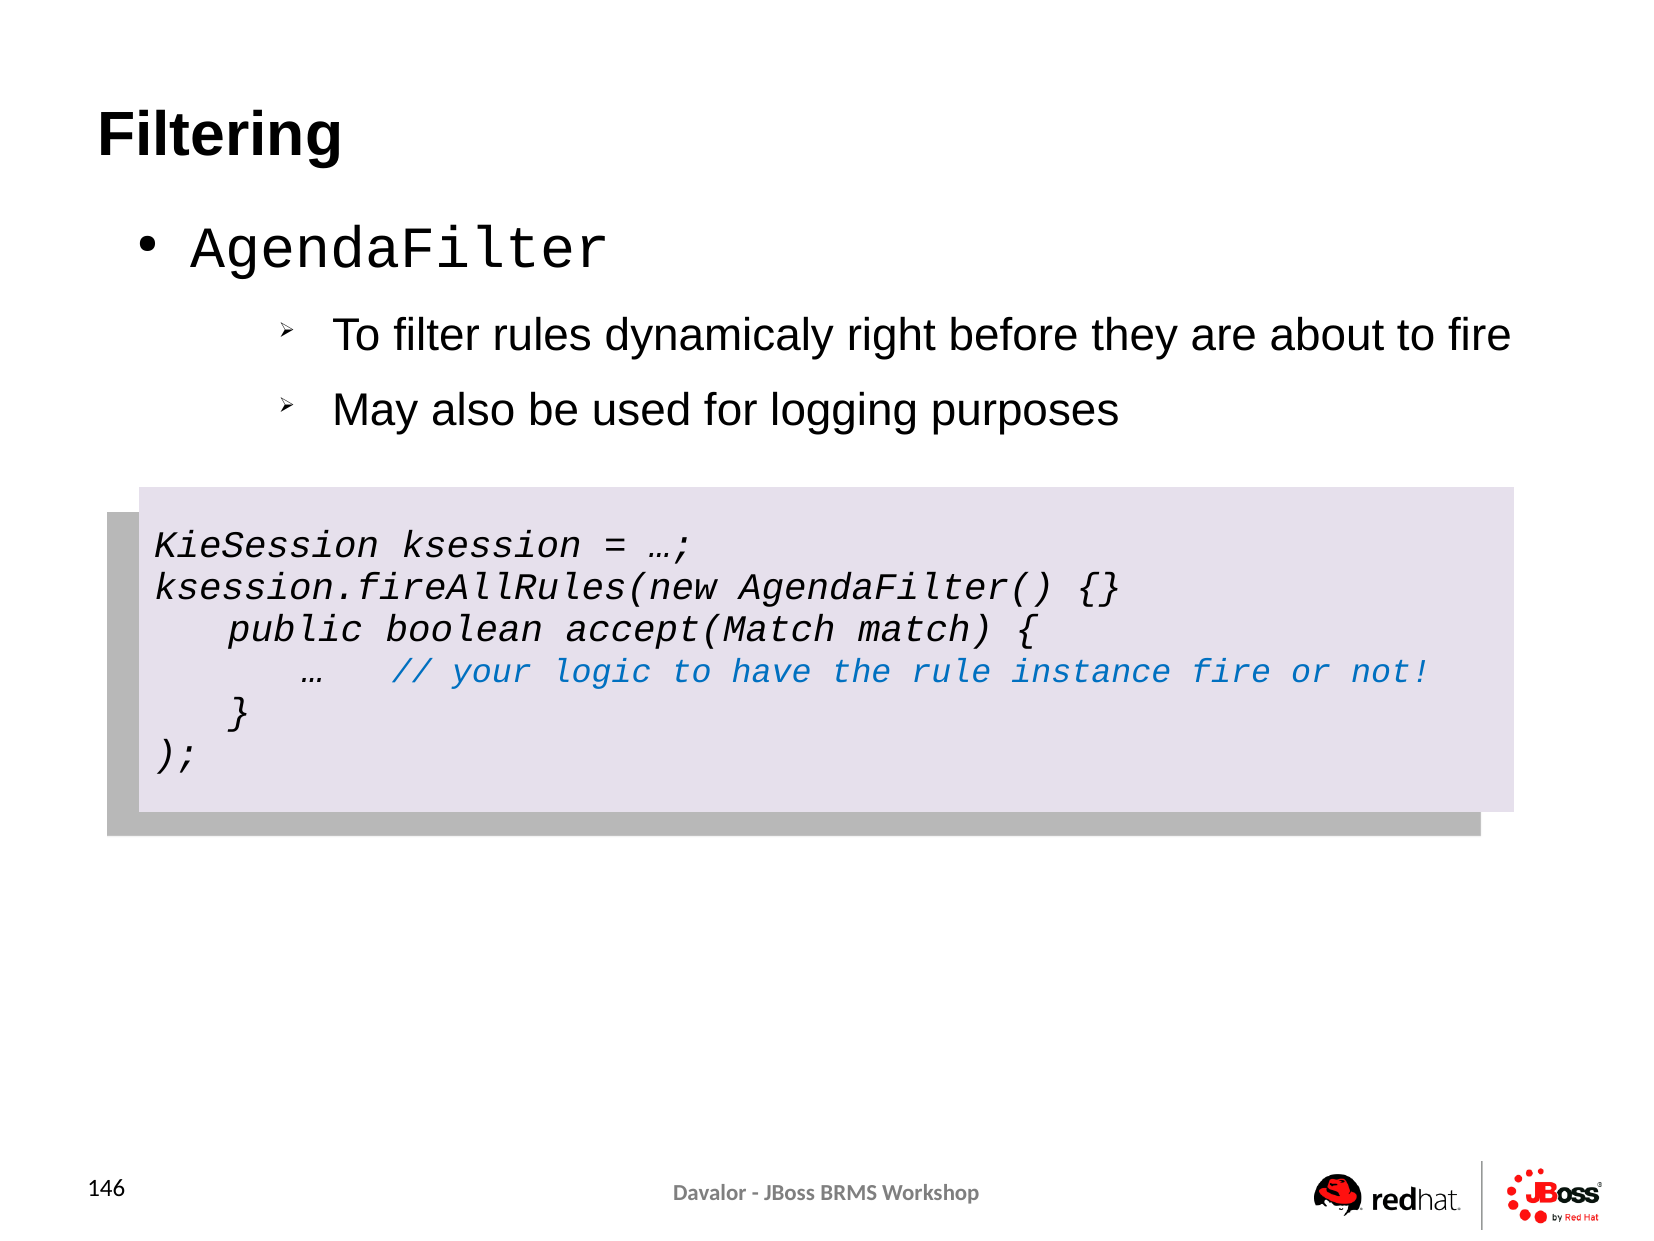

# Filtering
AgendaFilter
To filter rules dynamicaly right before they are about to fire
May also be used for logging purposes
KieSession ksession = …;
ksession.fireAllRules(new AgendaFilter() {}
	public boolean accept(Match match) {
		… // your logic to have the rule instance fire or not!
	}
);